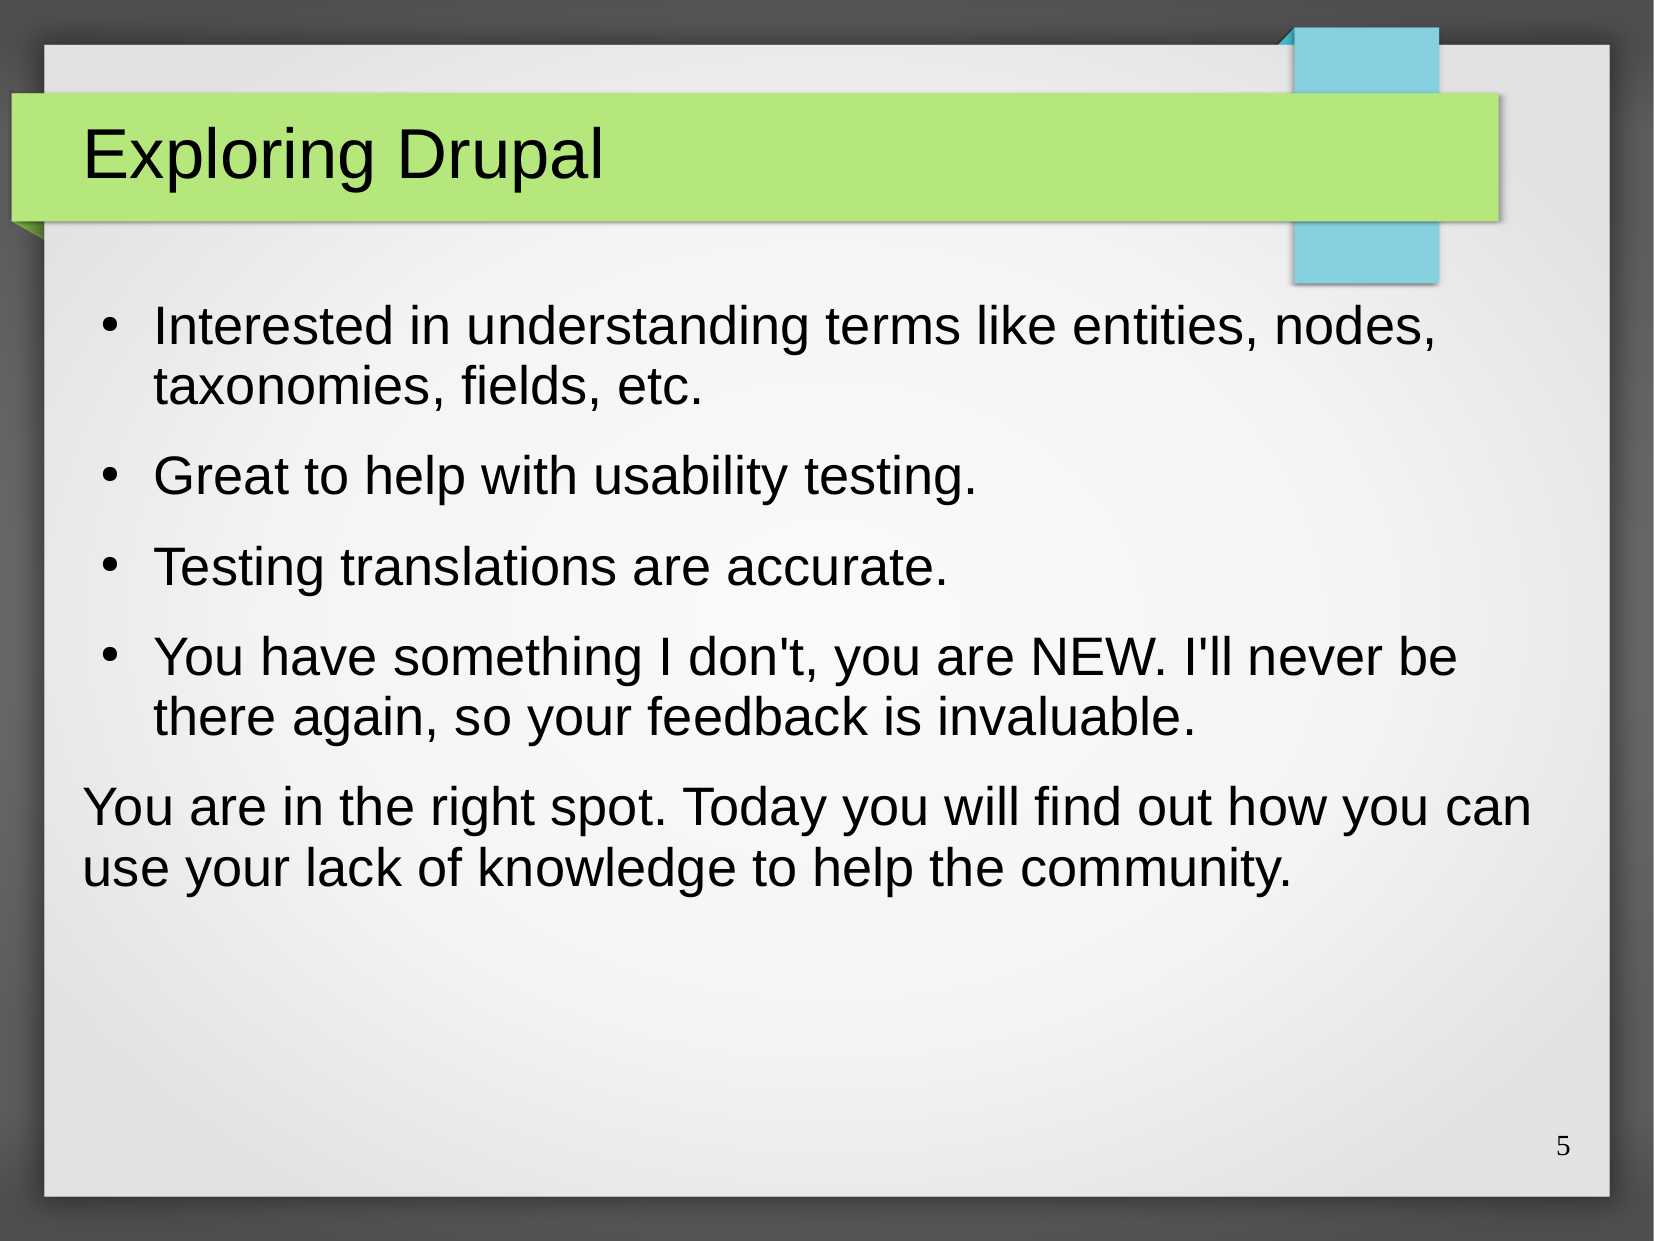

# Exploring Drupal
Interested in understanding terms like entities, nodes, taxonomies, fields, etc.
Great to help with usability testing.
Testing translations are accurate.
You have something I don't, you are NEW. I'll never be there again, so your feedback is invaluable.
You are in the right spot. Today you will find out how you can use your lack of knowledge to help the community.
5